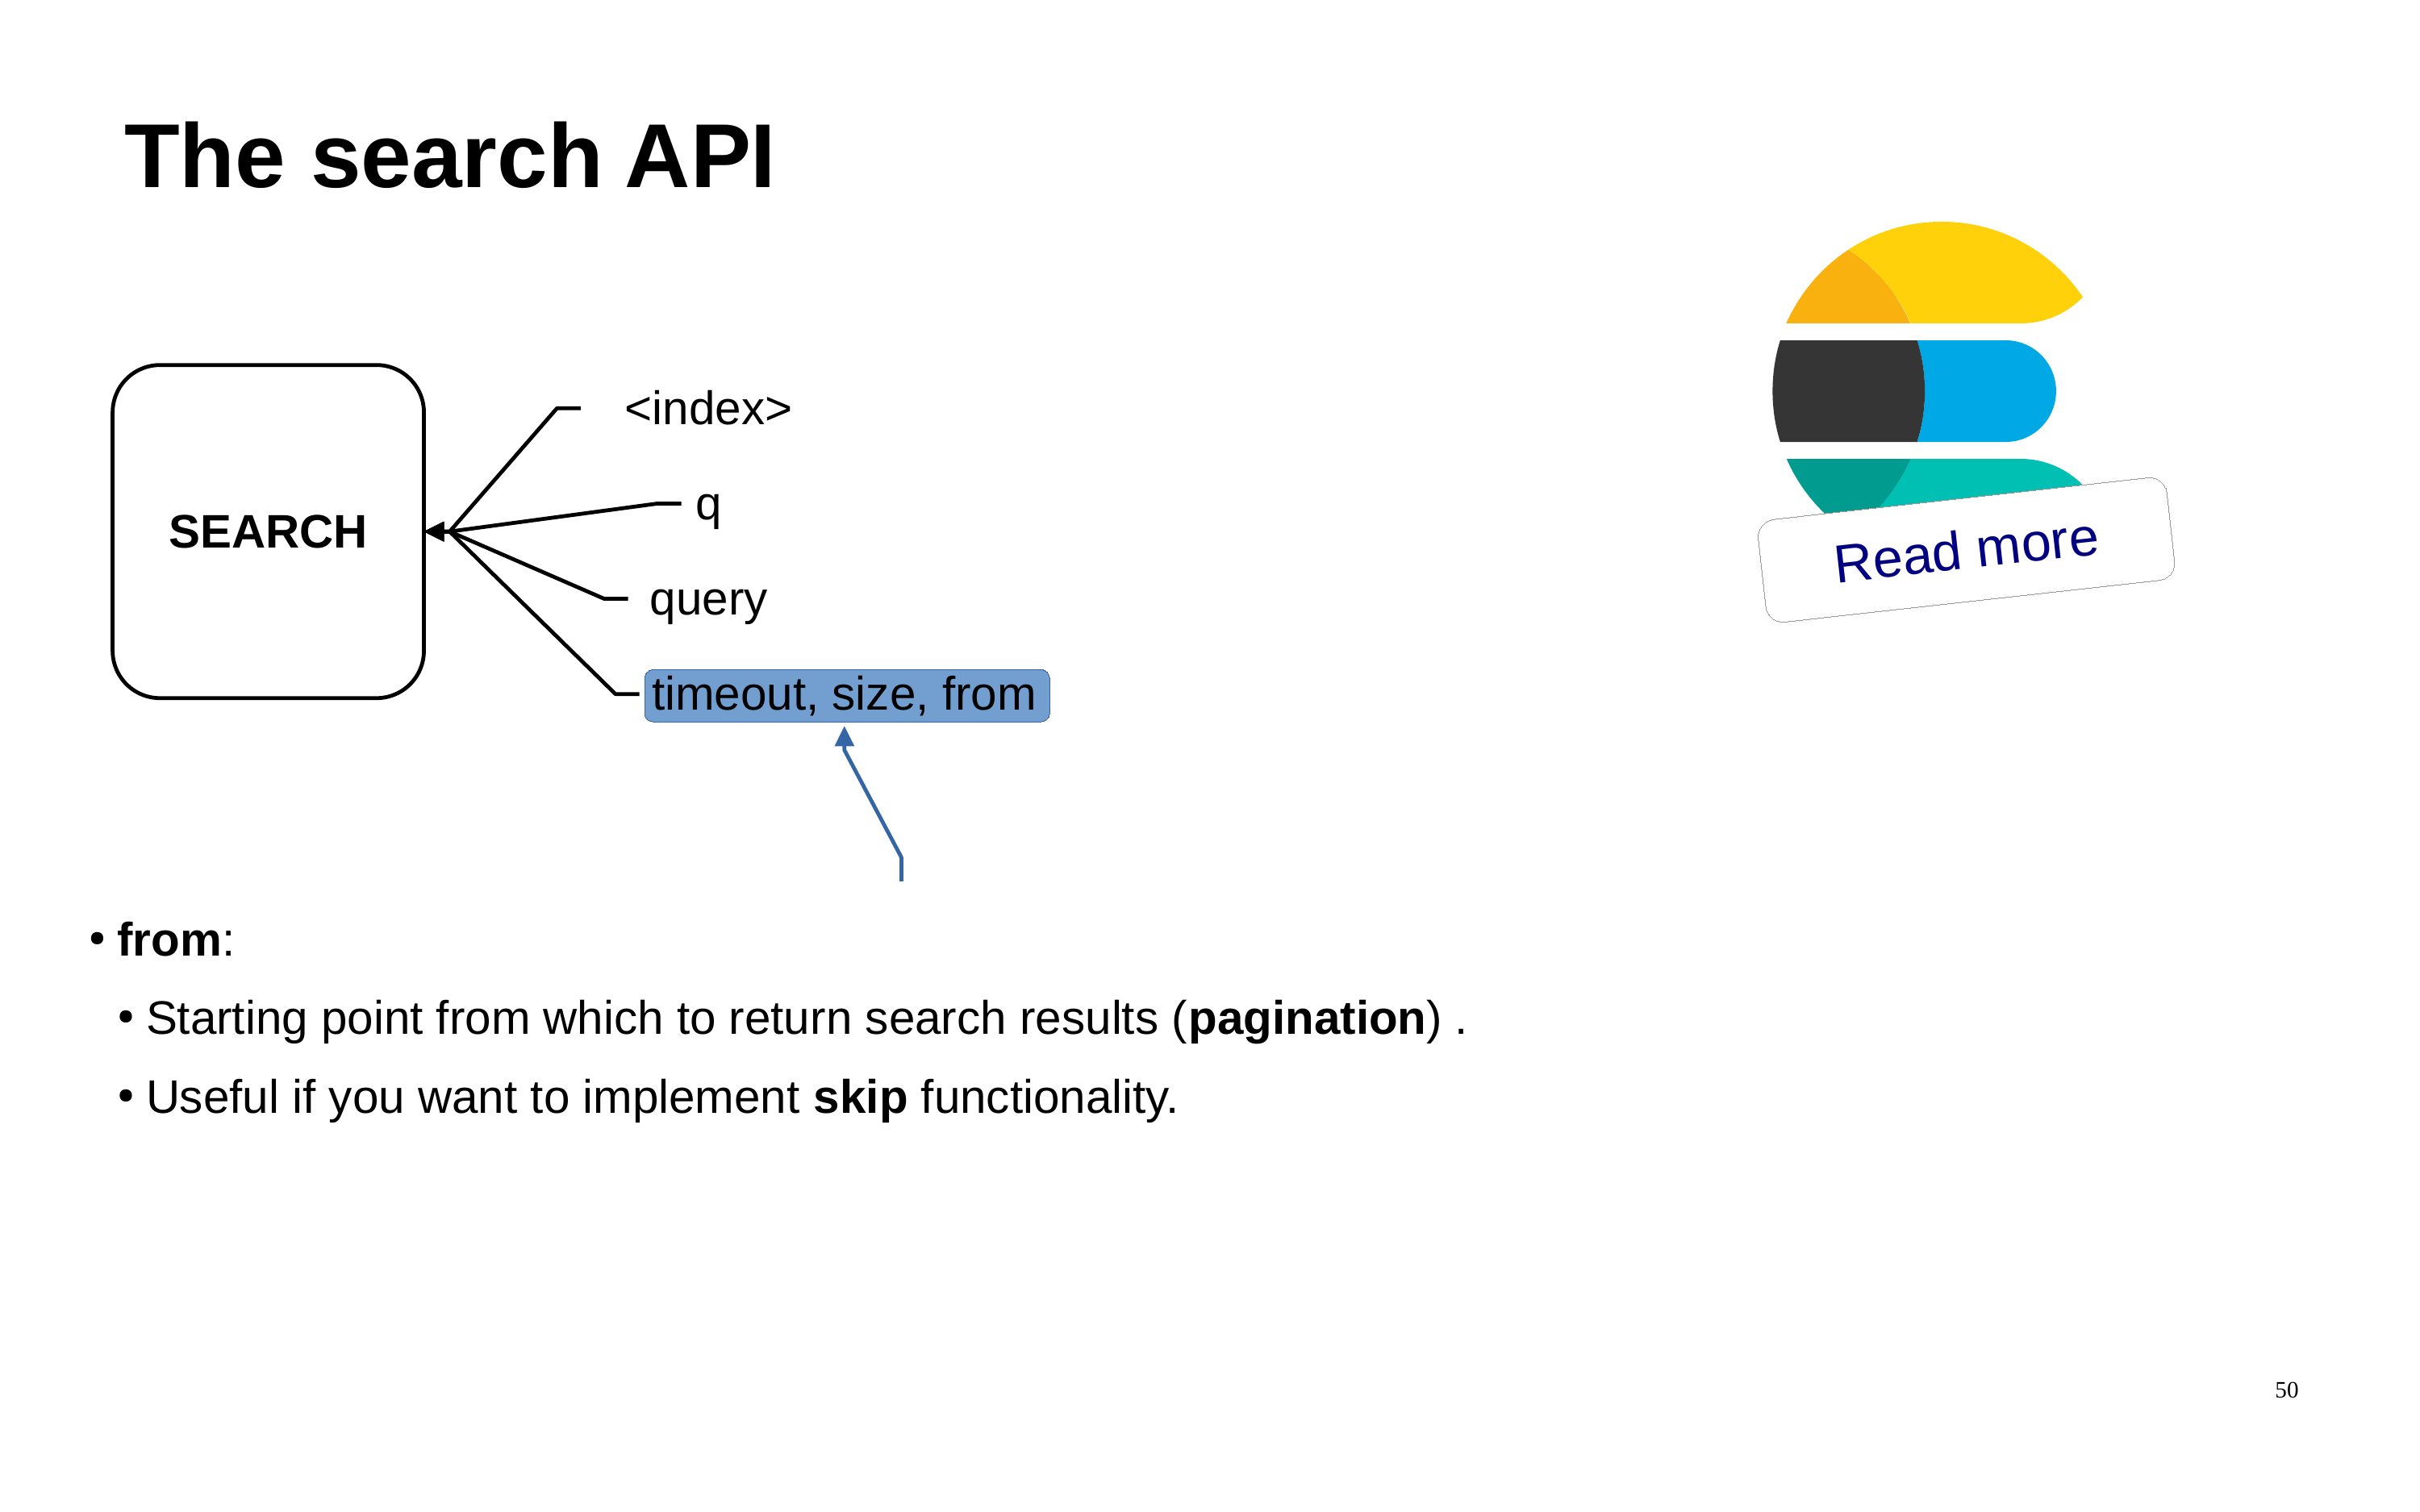

The search API
SEARCH
<index>
q
Read more
query
timeout, size, from
from:
Starting point from which to return search results (pagination) .
Useful if you want to implement skip functionality.
50